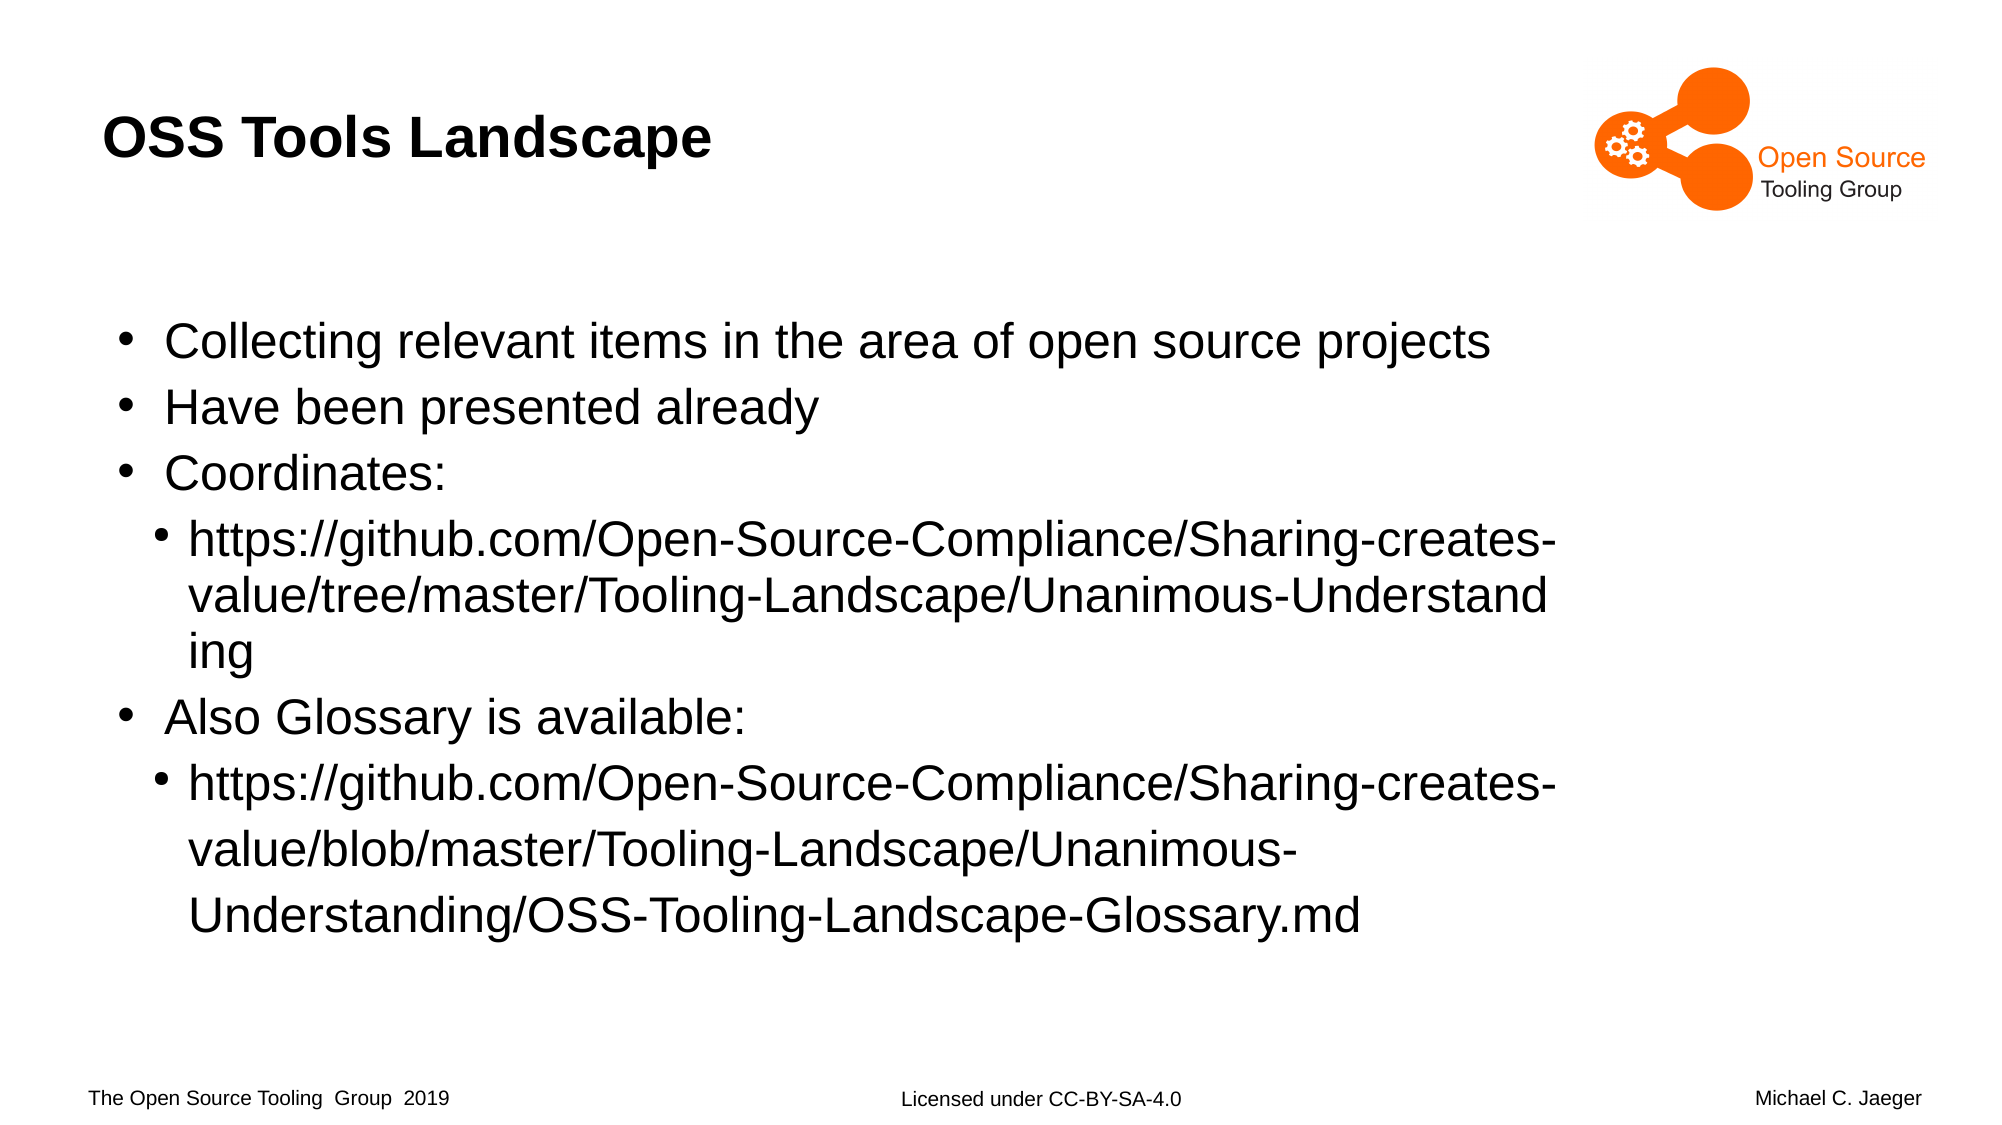

# OSS Tools Landscape
Collecting relevant items in the area of open source projects
Have been presented already
Coordinates:
https://github.com/Open-Source-Compliance/Sharing-creates-value/tree/master/Tooling-Landscape/Unanimous-Understanding
Also Glossary is available:
https://github.com/Open-Source-Compliance/Sharing-creates-value/blob/master/Tooling-Landscape/Unanimous-Understanding/OSS-Tooling-Landscape-Glossary.md